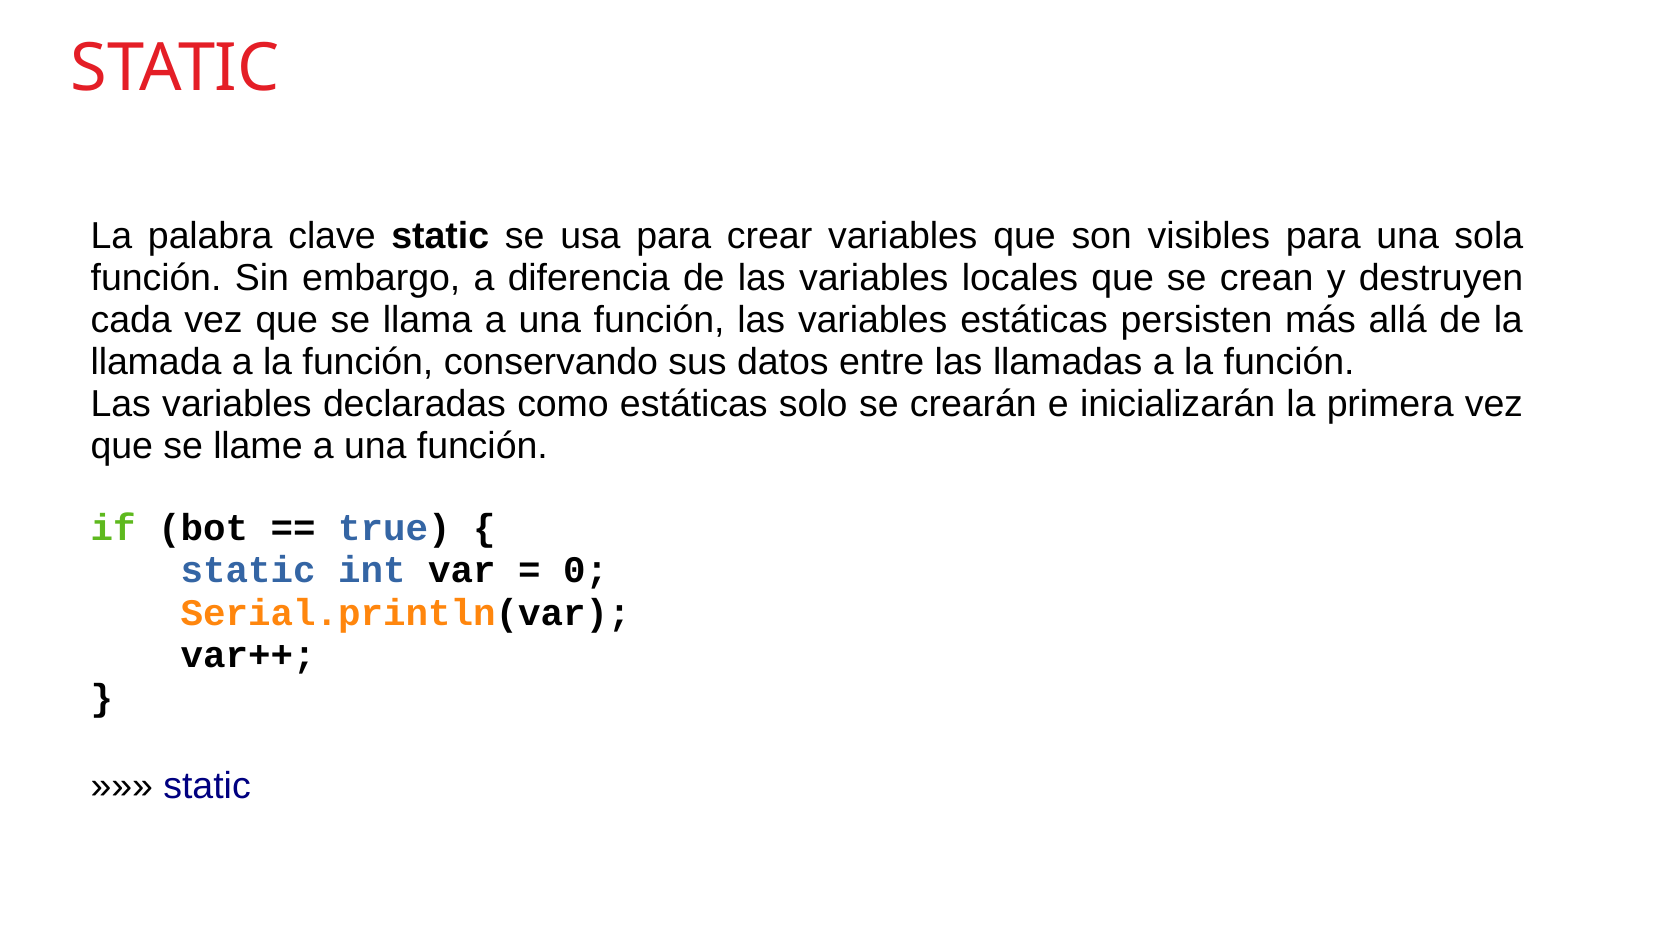

# STATIC
La palabra clave static se usa para crear variables que son visibles para una sola función. Sin embargo, a diferencia de las variables locales que se crean y destruyen cada vez que se llama a una función, las variables estáticas persisten más allá de la llamada a la función, conservando sus datos entre las llamadas a la función.
Las variables declaradas como estáticas solo se crearán e inicializarán la primera vez que se llame a una función.
if (bot == true) {
 static int var = 0;
 Serial.println(var);
 var++;
}
»»» static